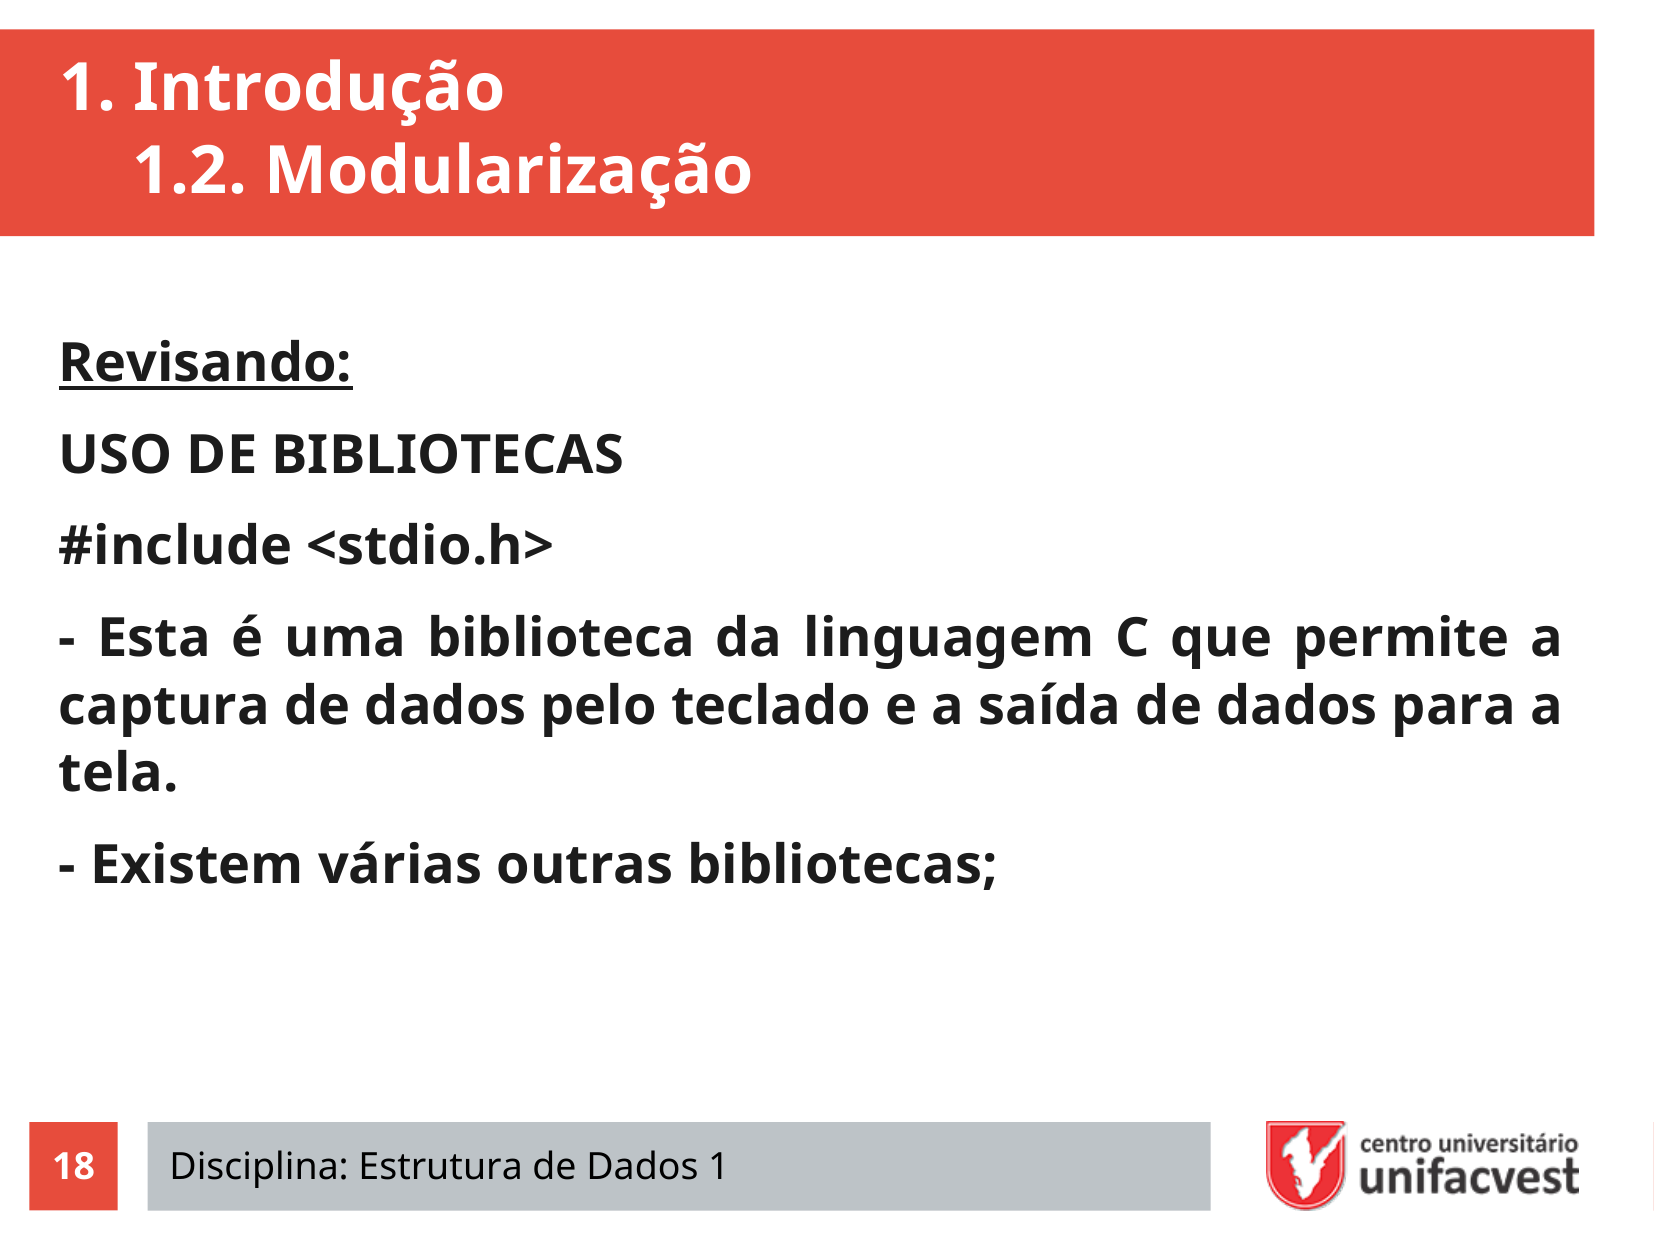

# 1. Introdução 1.2. Modularização
Revisando:
USO DE BIBLIOTECAS
#include <stdio.h>
- Esta é uma biblioteca da linguagem C que permite a captura de dados pelo teclado e a saída de dados para a tela.
- Existem várias outras bibliotecas;
18
Disciplina: Estrutura de Dados 1